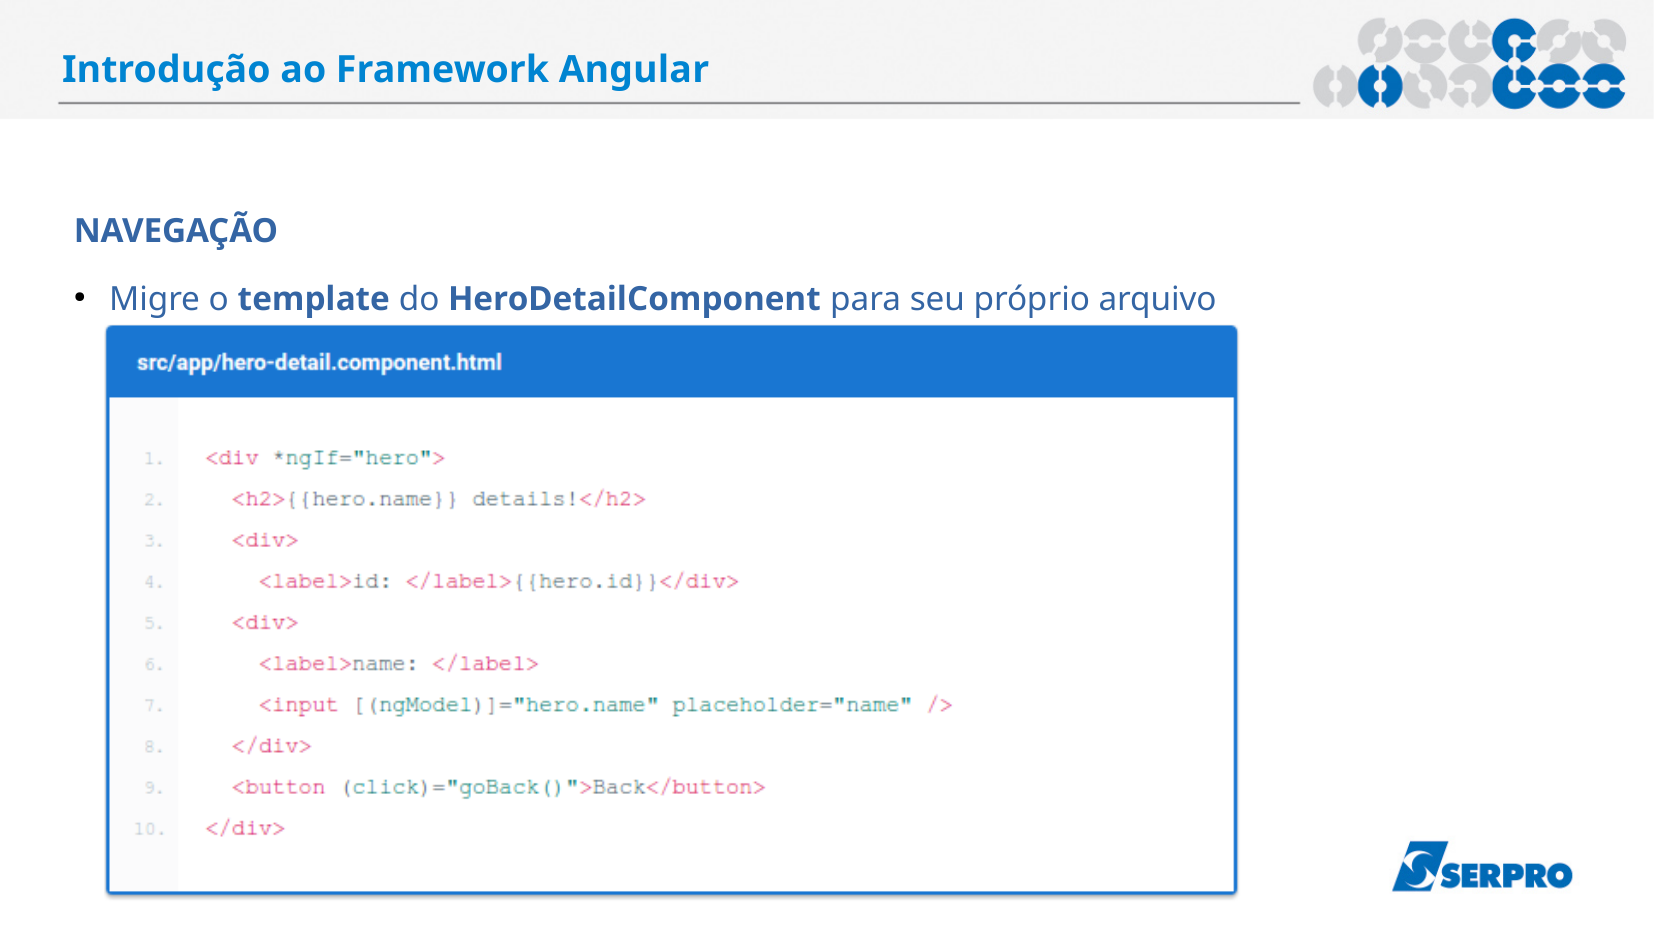

Introdução ao Framework Angular
NAVEGAÇÃO
Migre o template do HeroDetailComponent para seu próprio arquivo